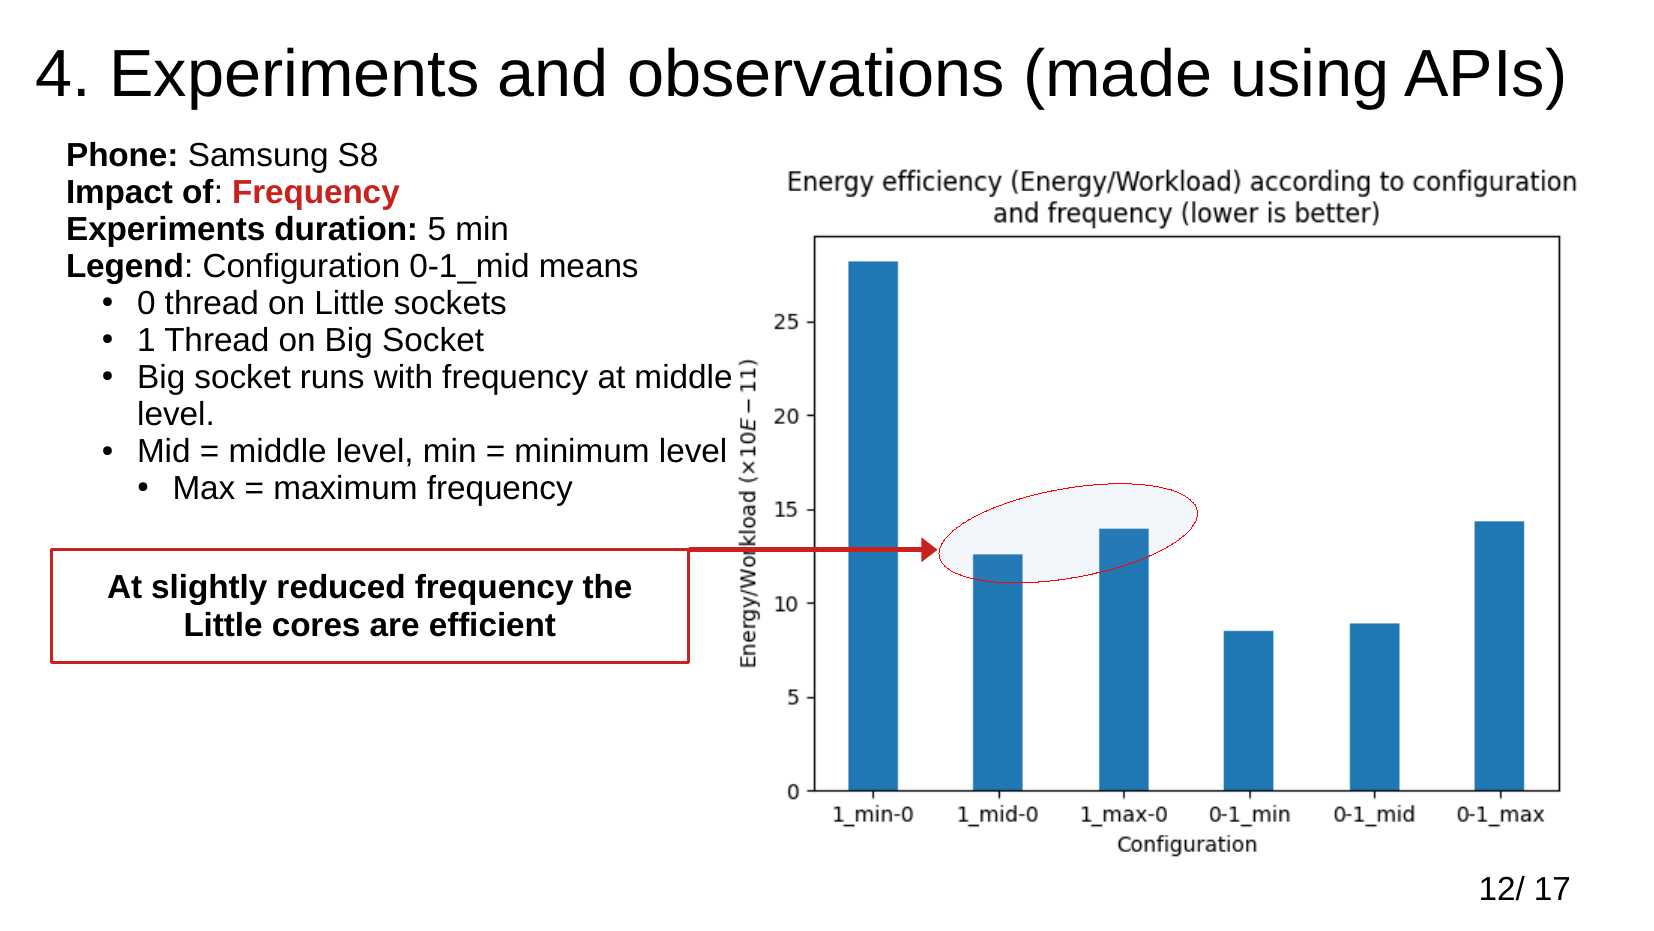

# 4. Experiments and observations (made using APIs)
Phone: Samsung S8
Impact of: Frequency
Experiments duration: 5 min
Legend: Configuration 0-1_mid means
0 thread on Little sockets
1 Thread on Big Socket
Big socket runs with frequency at middle level.
Mid = middle level, min = minimum level
Max = maximum frequency
At slightly reduced frequency the Little cores are efficient
12/ 17